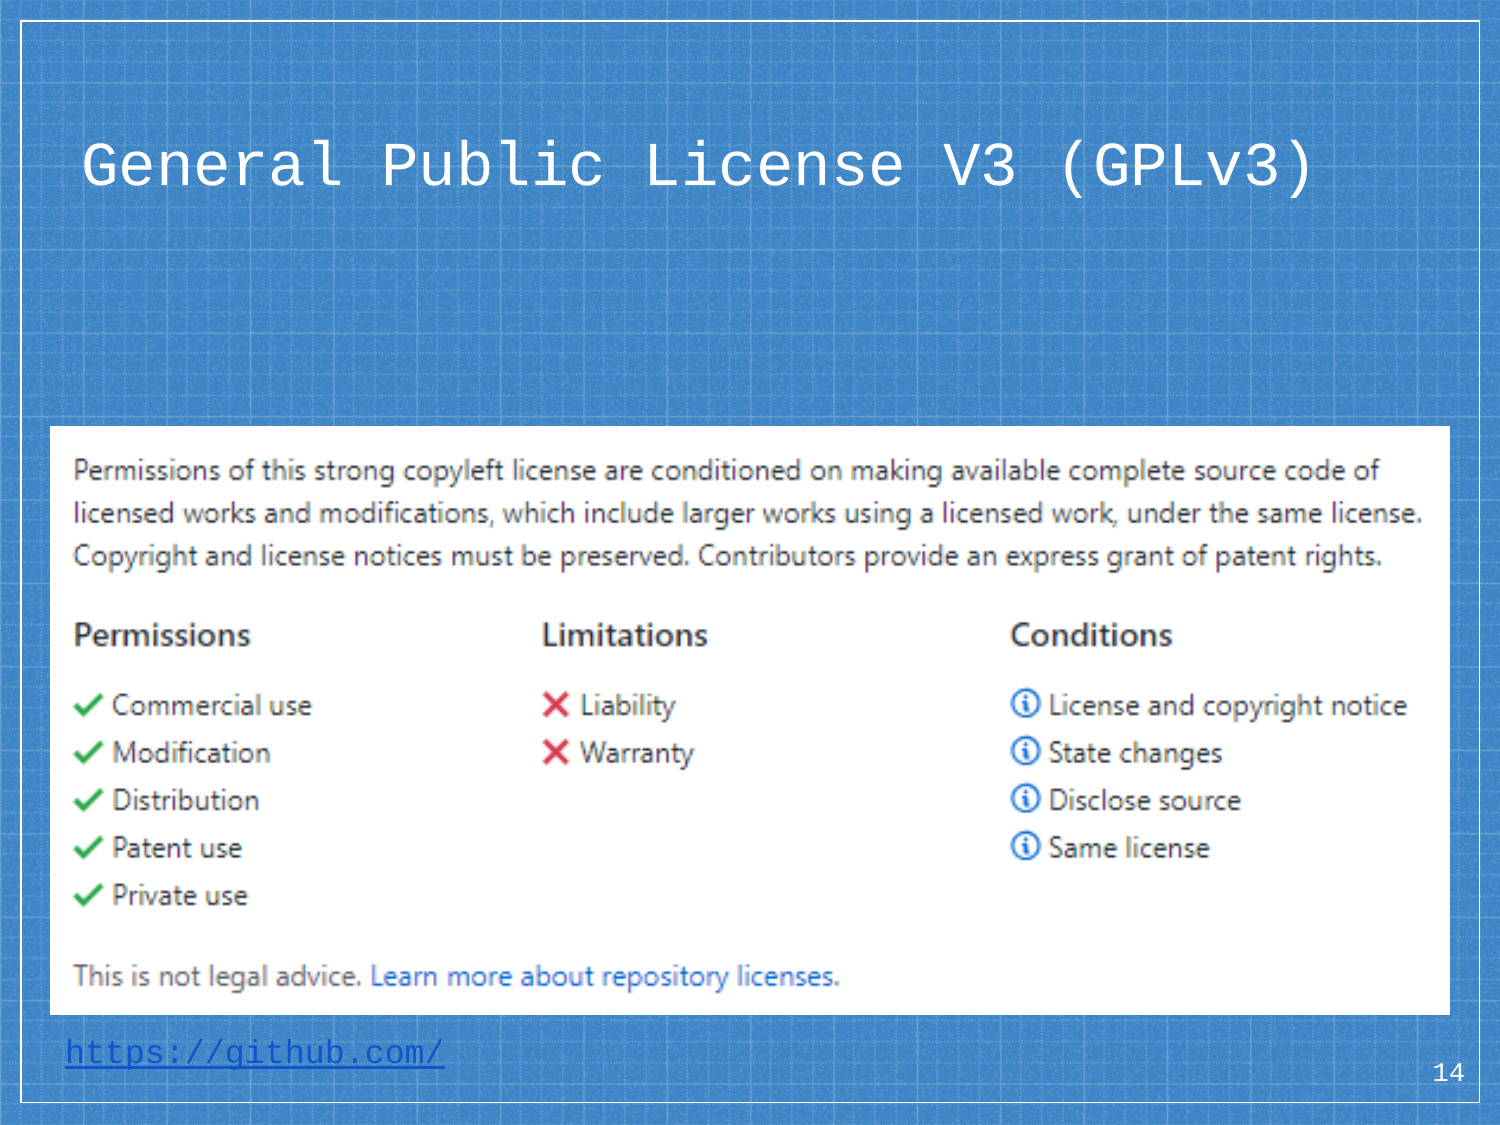

# General Public License V3 (GPLv3)
https://github.com/